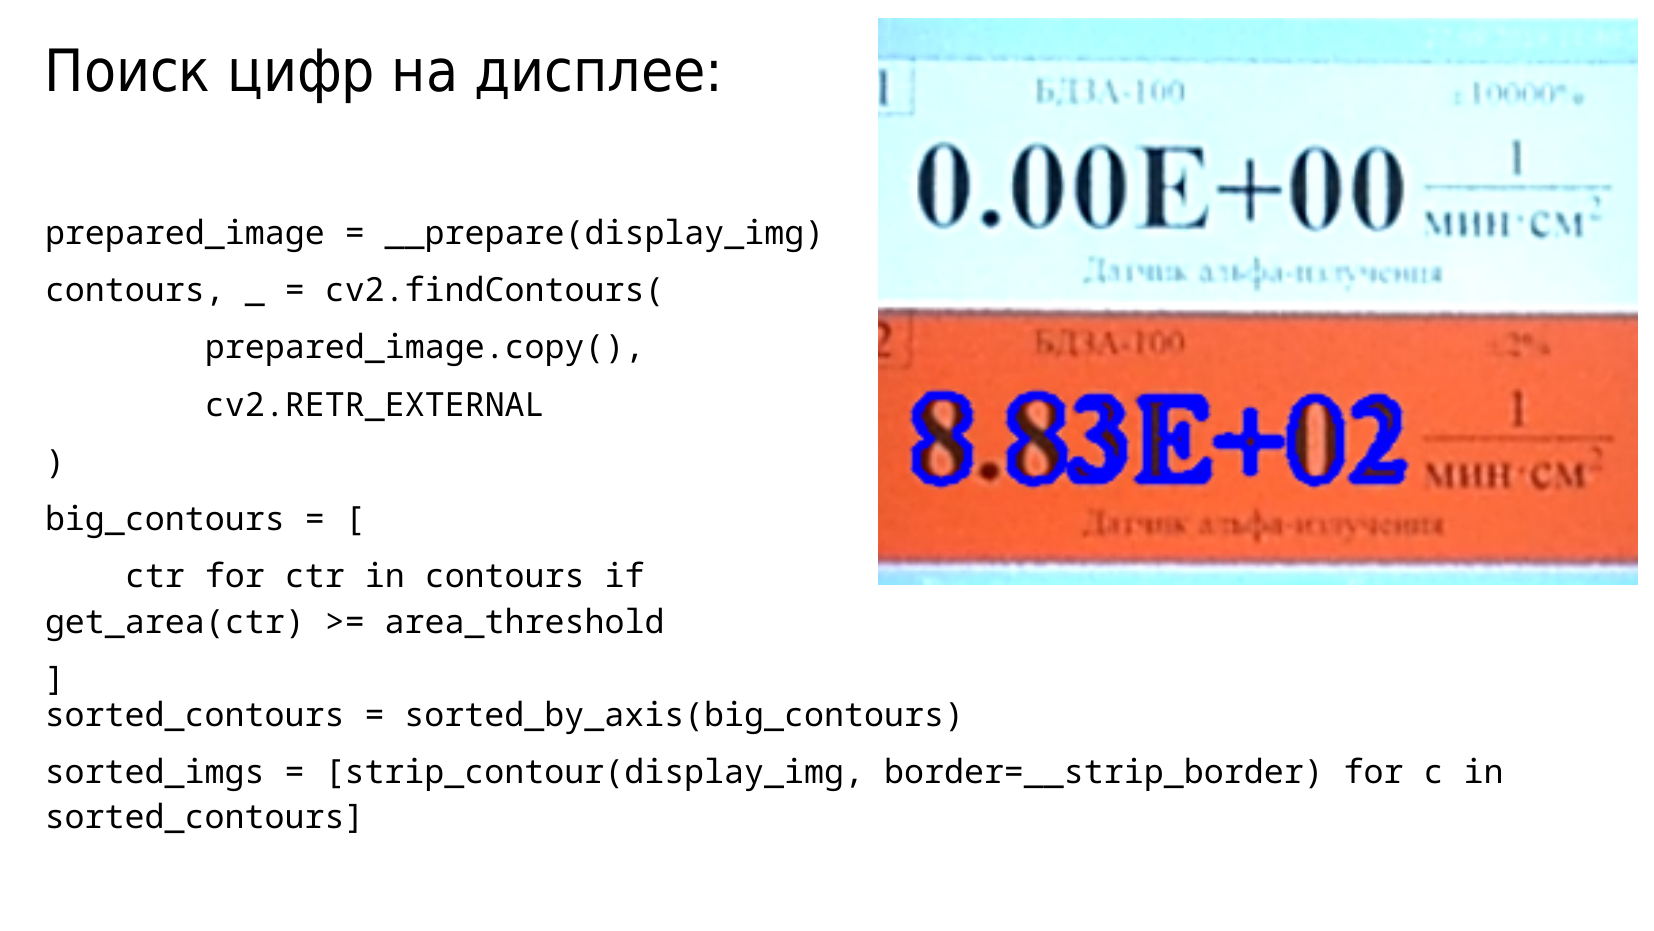

Поиск цифр на дисплее:
# prepared_image = __prepare(display_img)
contours, _ = cv2.findContours(
 prepared_image.copy(),
 cv2.RETR_EXTERNAL
)
big_contours = [
 ctr for ctr in contours if get_area(ctr) >= area_threshold
]
sorted_contours = sorted_by_axis(big_contours)
sorted_imgs = [strip_contour(display_img, border=__strip_border) for c in sorted_contours]